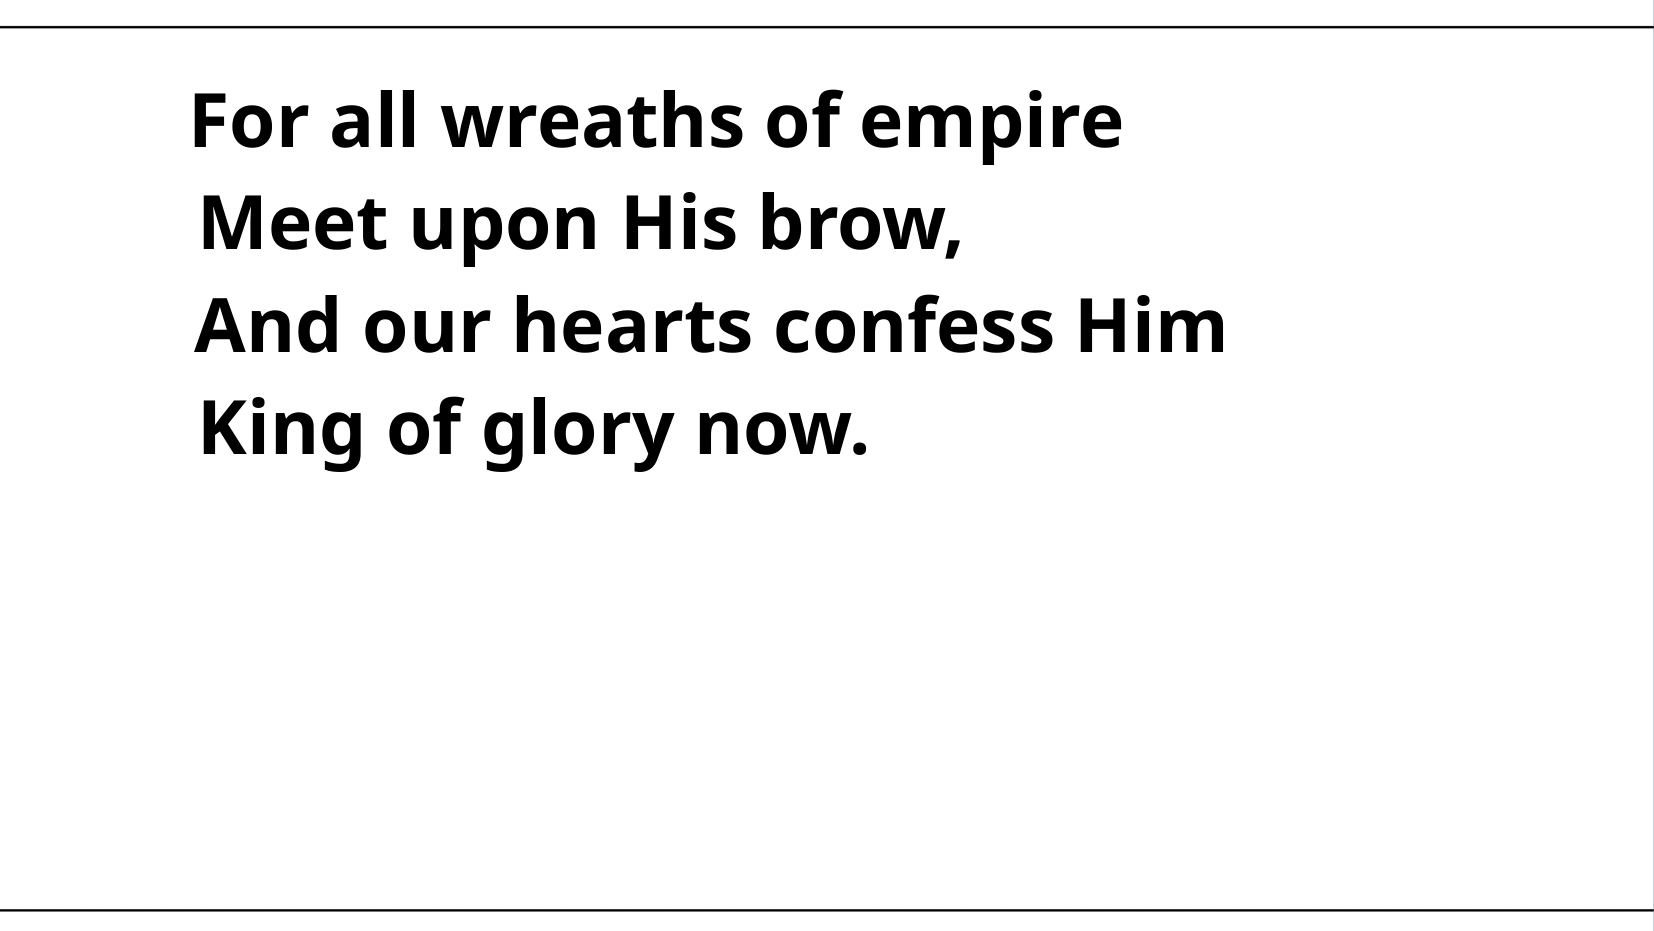

For all wreaths of empire
 Meet upon His brow,
And our hearts confess Him
 King of glory now.